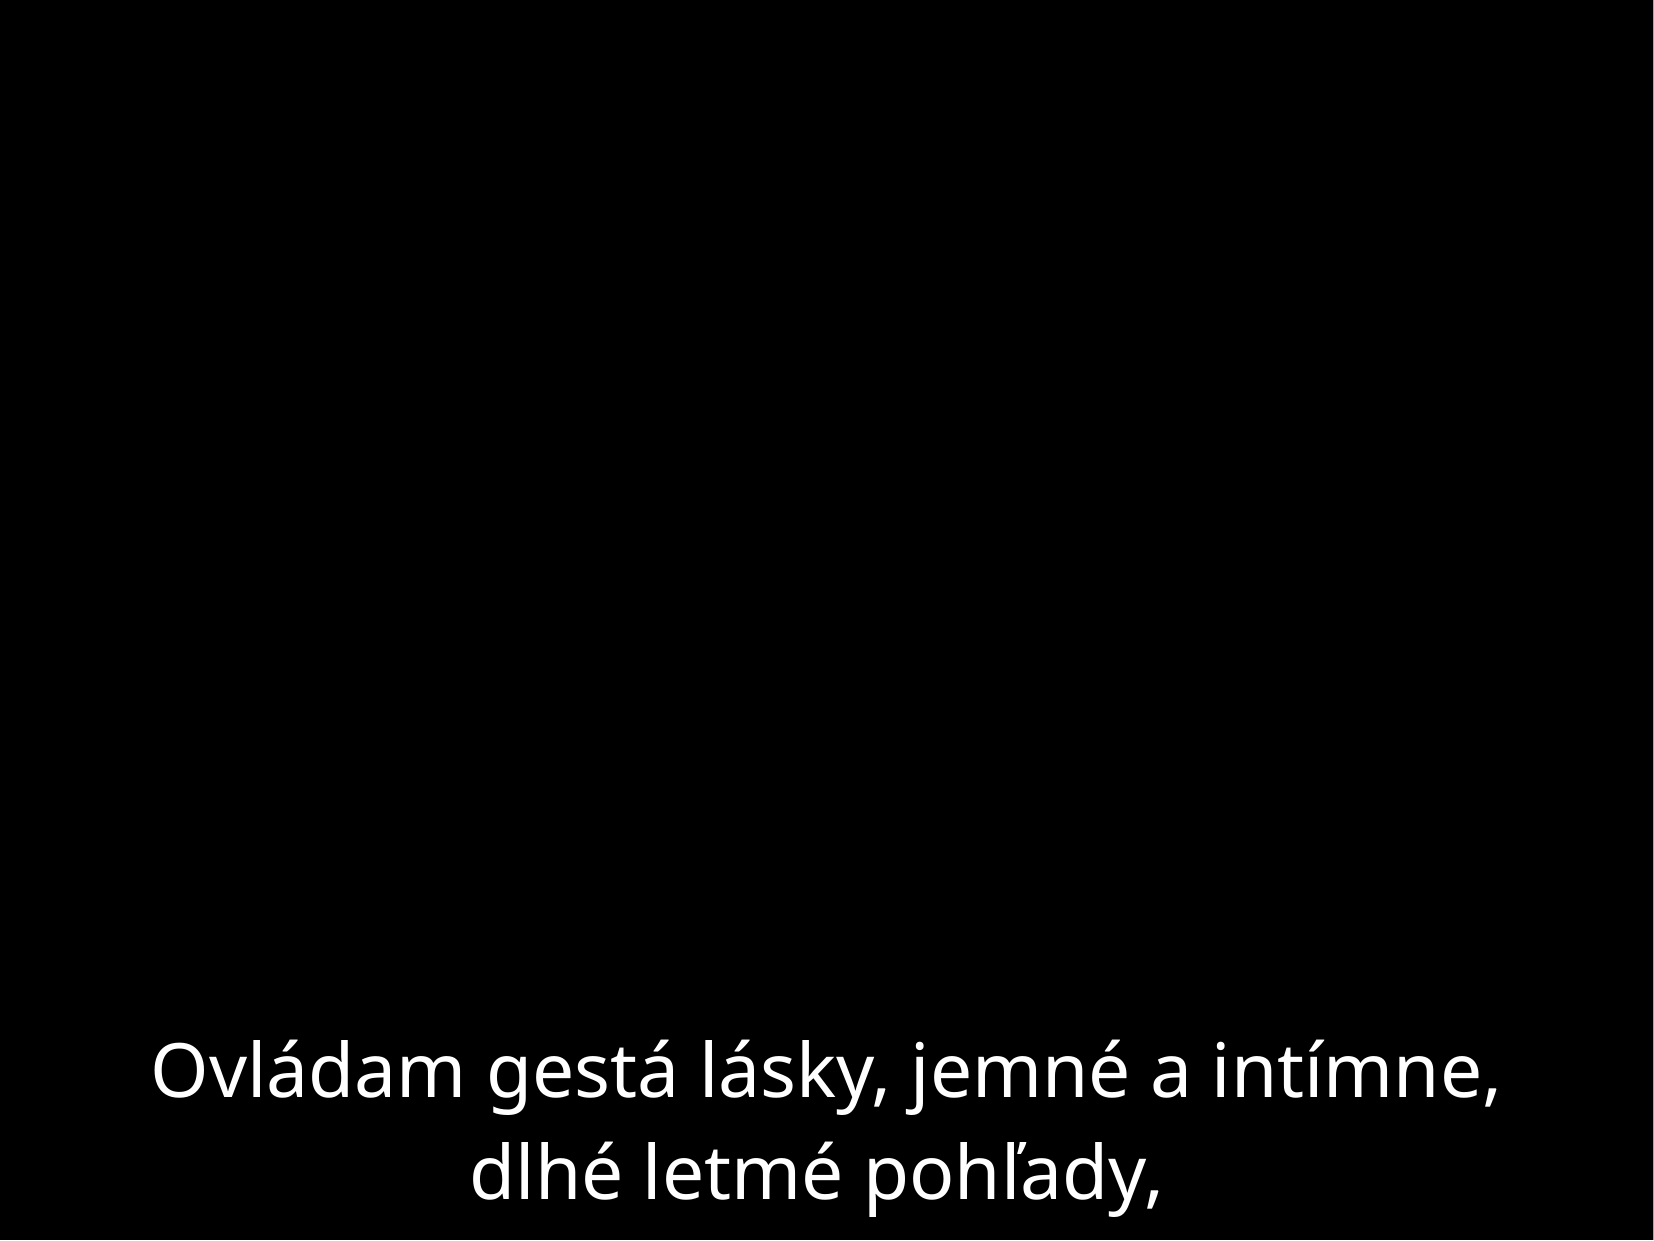

# Ovládam gestá lásky, jemné a intímne, dlhé letmé pohľady,